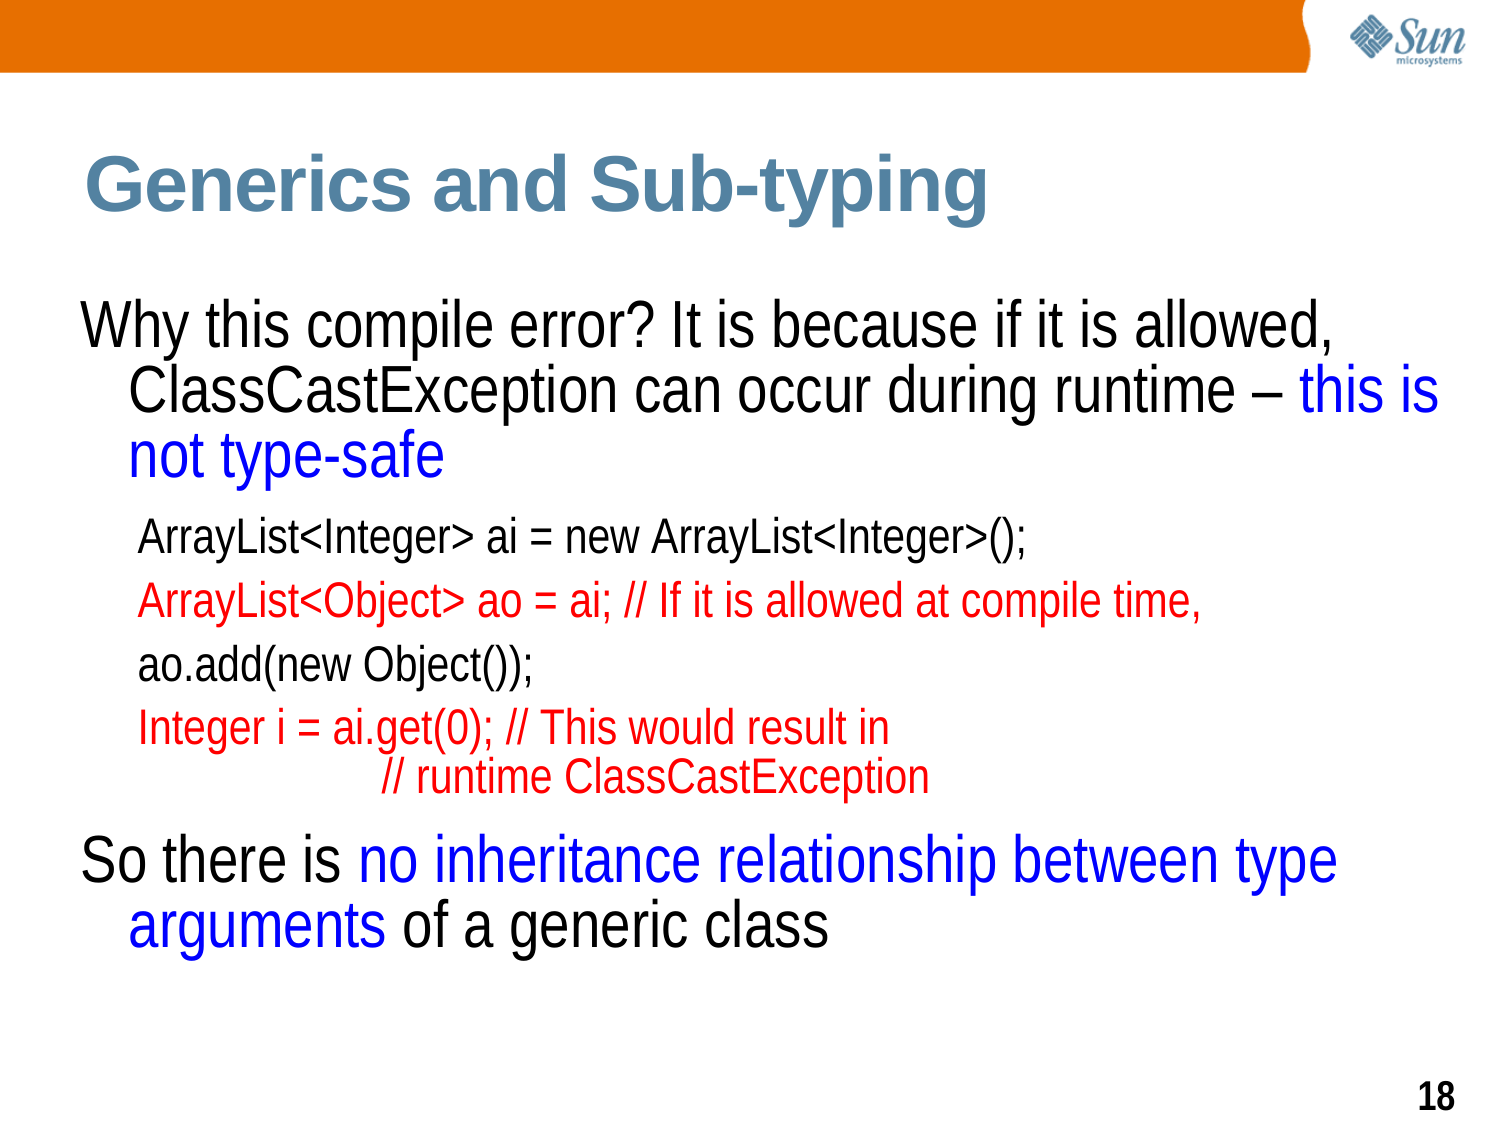

# Generics and Sub-typing
Why this compile error? It is because if it is allowed, ClassCastException can occur during runtime – this is not type-safe
ArrayList<Integer> ai = new ArrayList<Integer>();
ArrayList<Object> ao = ai; // If it is allowed at compile time,
ao.add(new Object());
Integer i = ai.get(0); // This would result in // runtime ClassCastException
So there is no inheritance relationship between type arguments of a generic class